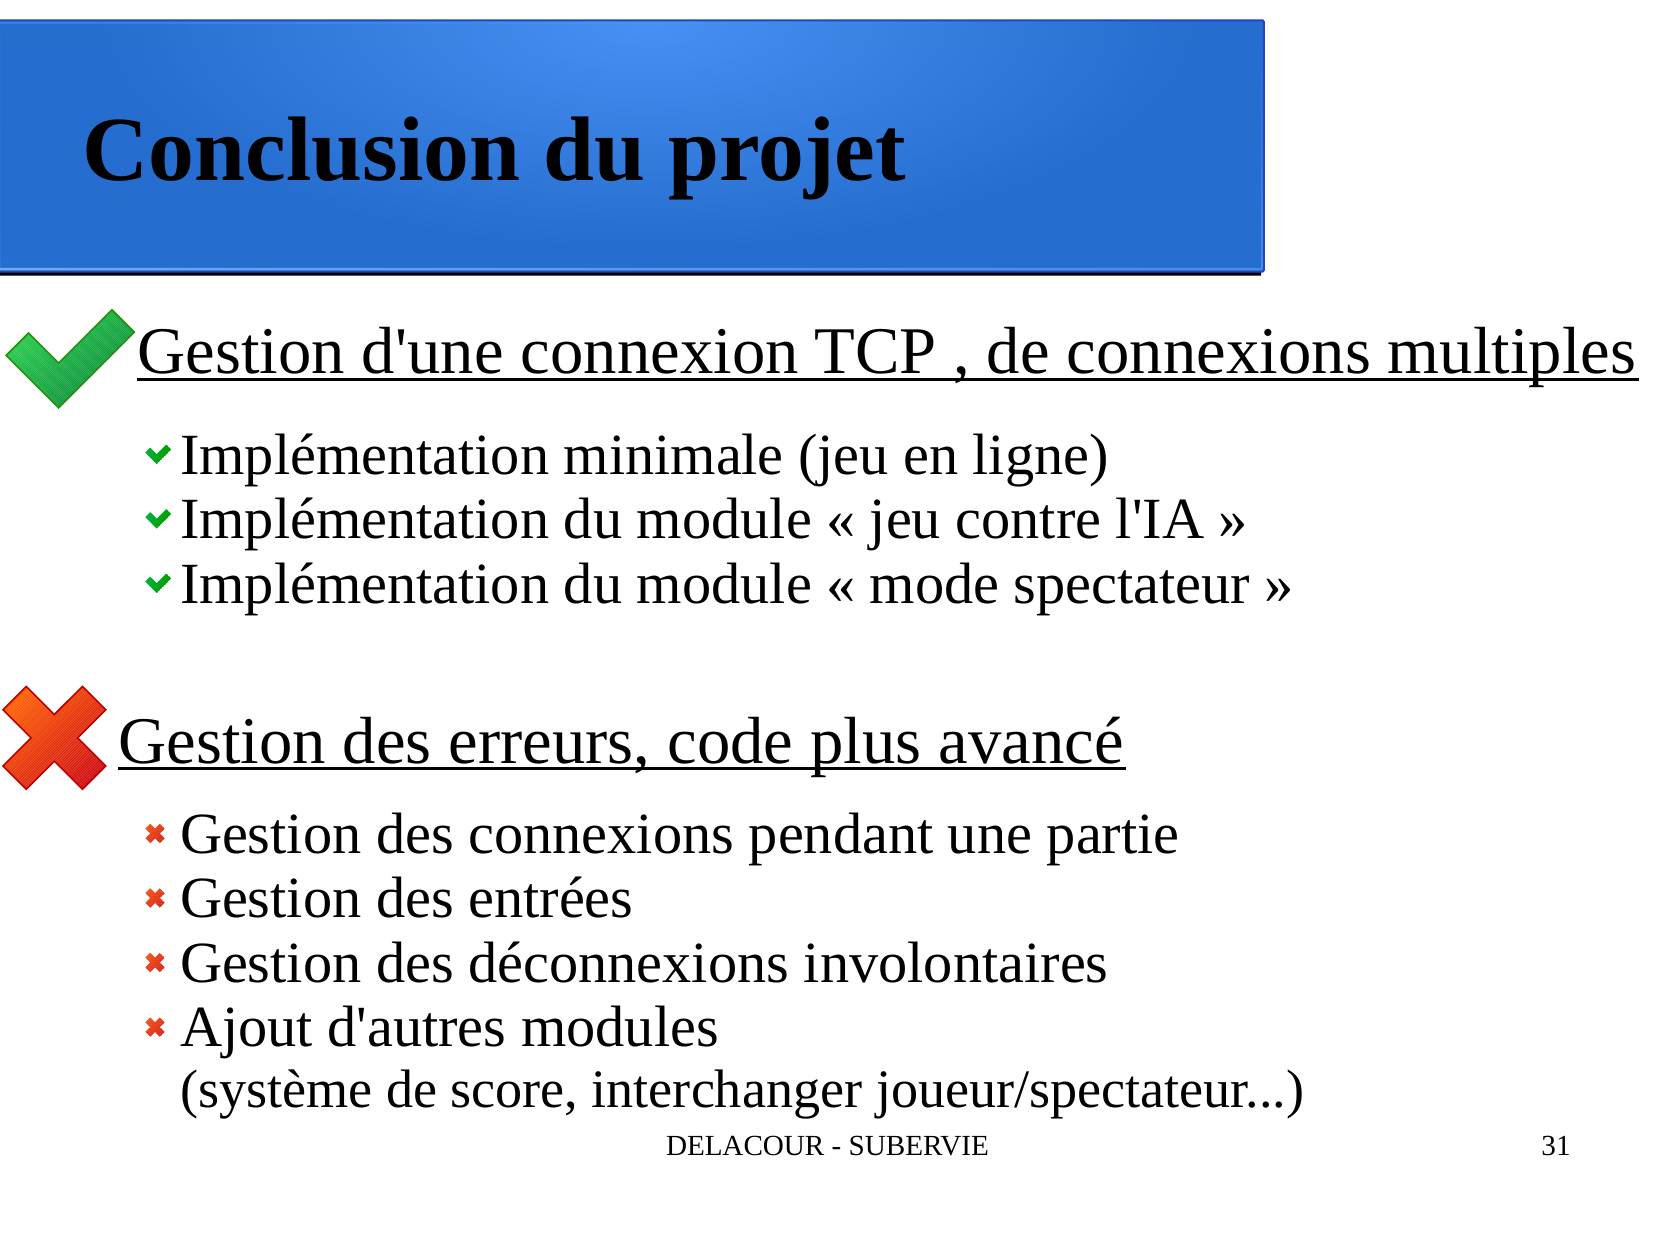

# Conclusion du projet
Gestion d'une connexion TCP , de connexions multiples
Implémentation minimale (jeu en ligne)
Implémentation du module « jeu contre l'IA »
Implémentation du module « mode spectateur »
Gestion des erreurs, code plus avancé
Gestion des connexions pendant une partie
Gestion des entrées
Gestion des déconnexions involontaires
Ajout d'autres modules
(système de score, interchanger joueur/spectateur...)
DELACOUR - SUBERVIE
31